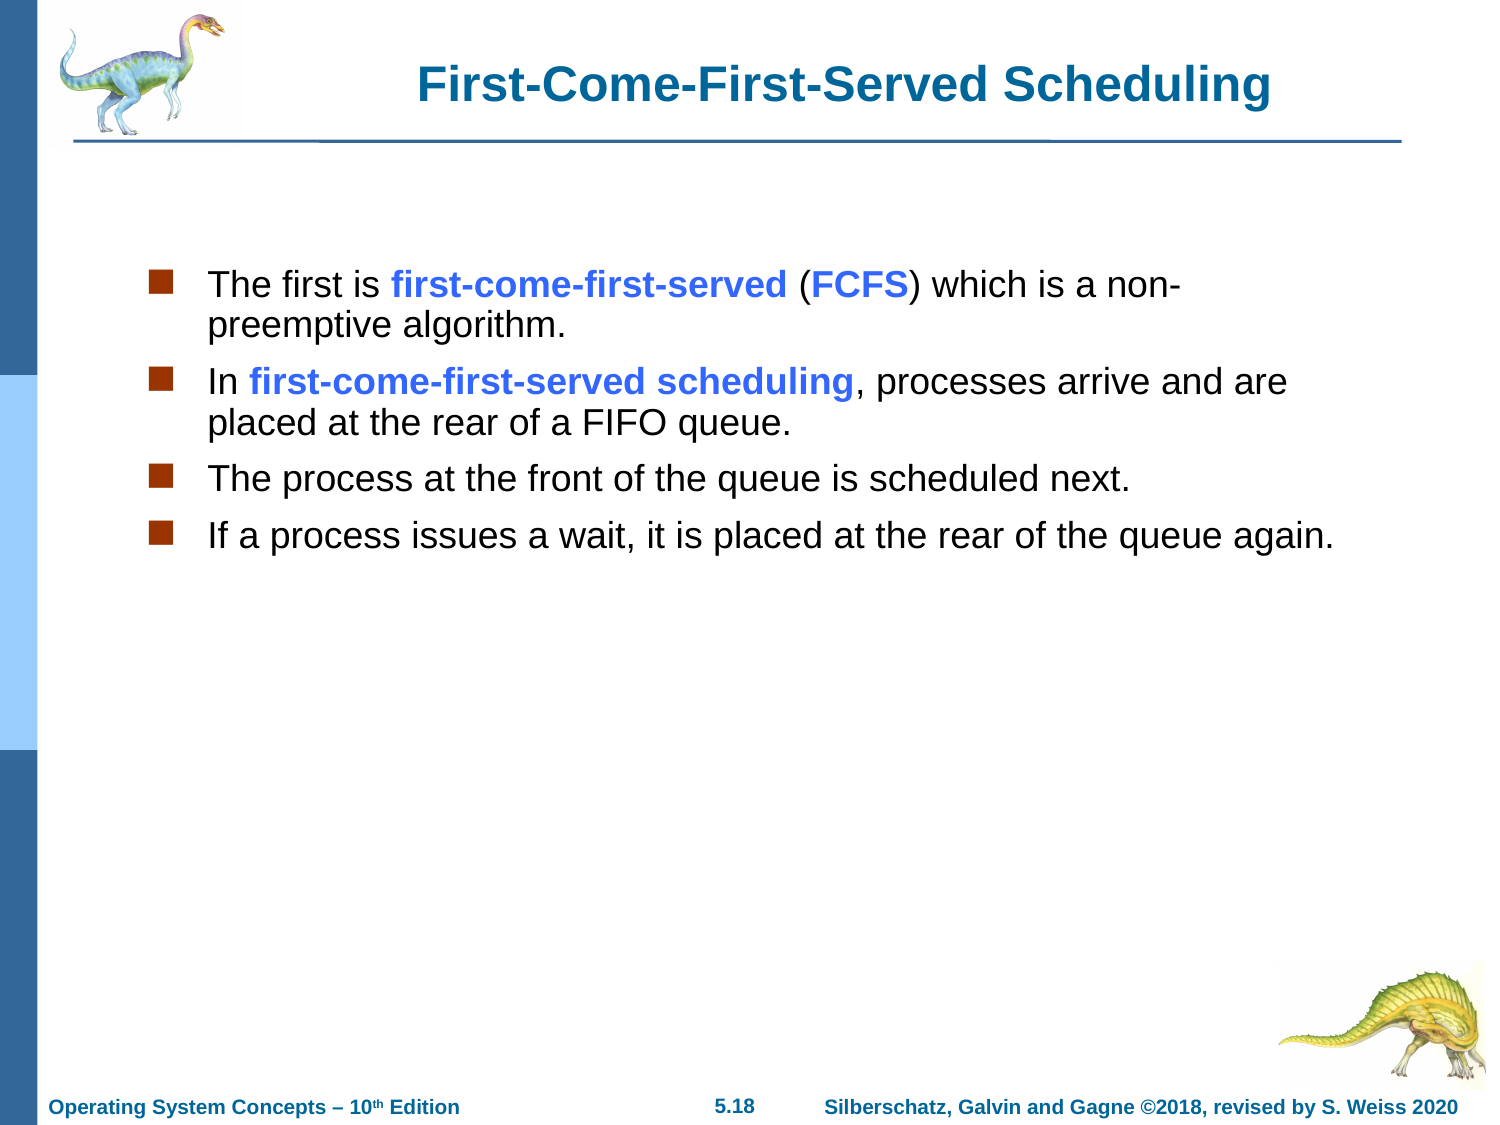

First-Come-First-Served Scheduling
The first is first-come-first-served (FCFS) which is a non-preemptive algorithm.
In first-come-first-served scheduling, processes arrive and are placed at the rear of a FIFO queue.
The process at the front of the queue is scheduled next.
If a process issues a wait, it is placed at the rear of the queue again.